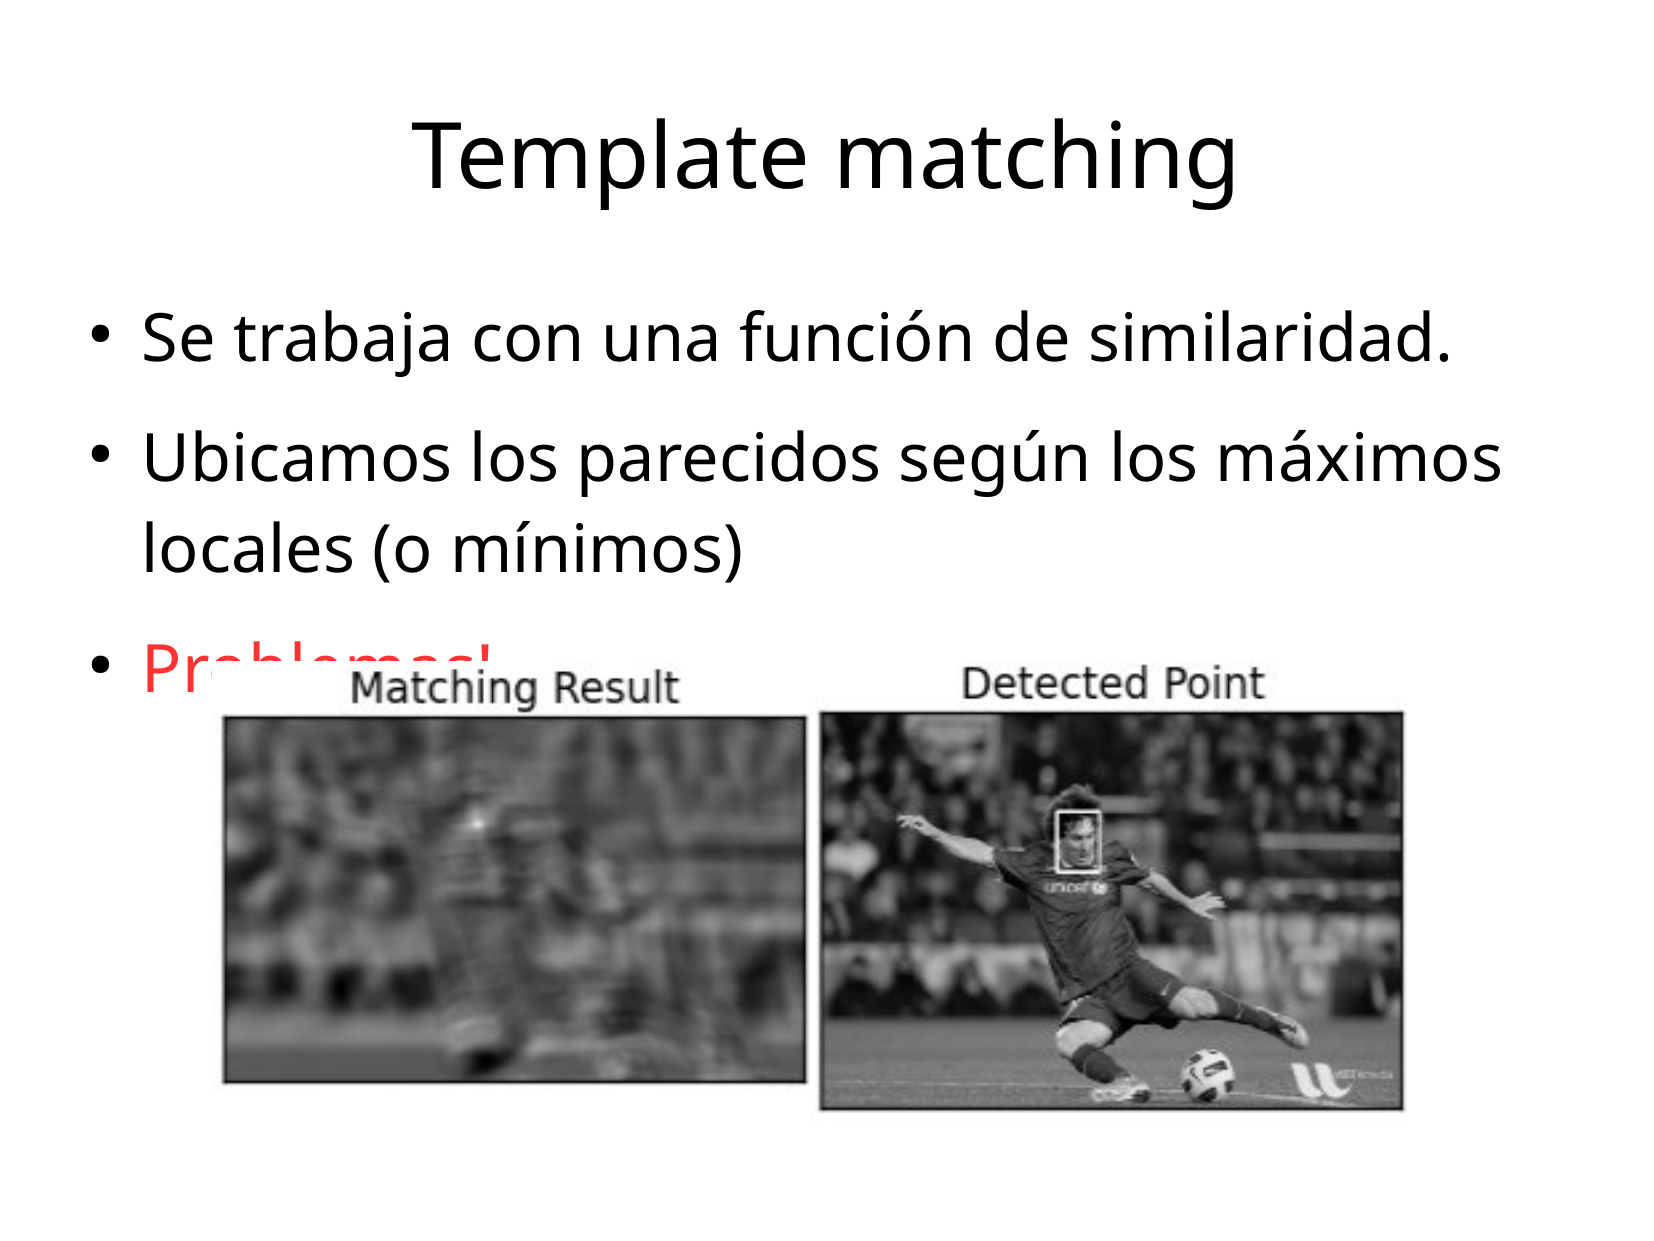

# Template matching
Se trabaja con una función de similaridad.
Ubicamos los parecidos según los máximos locales (o mínimos)
Problemas!